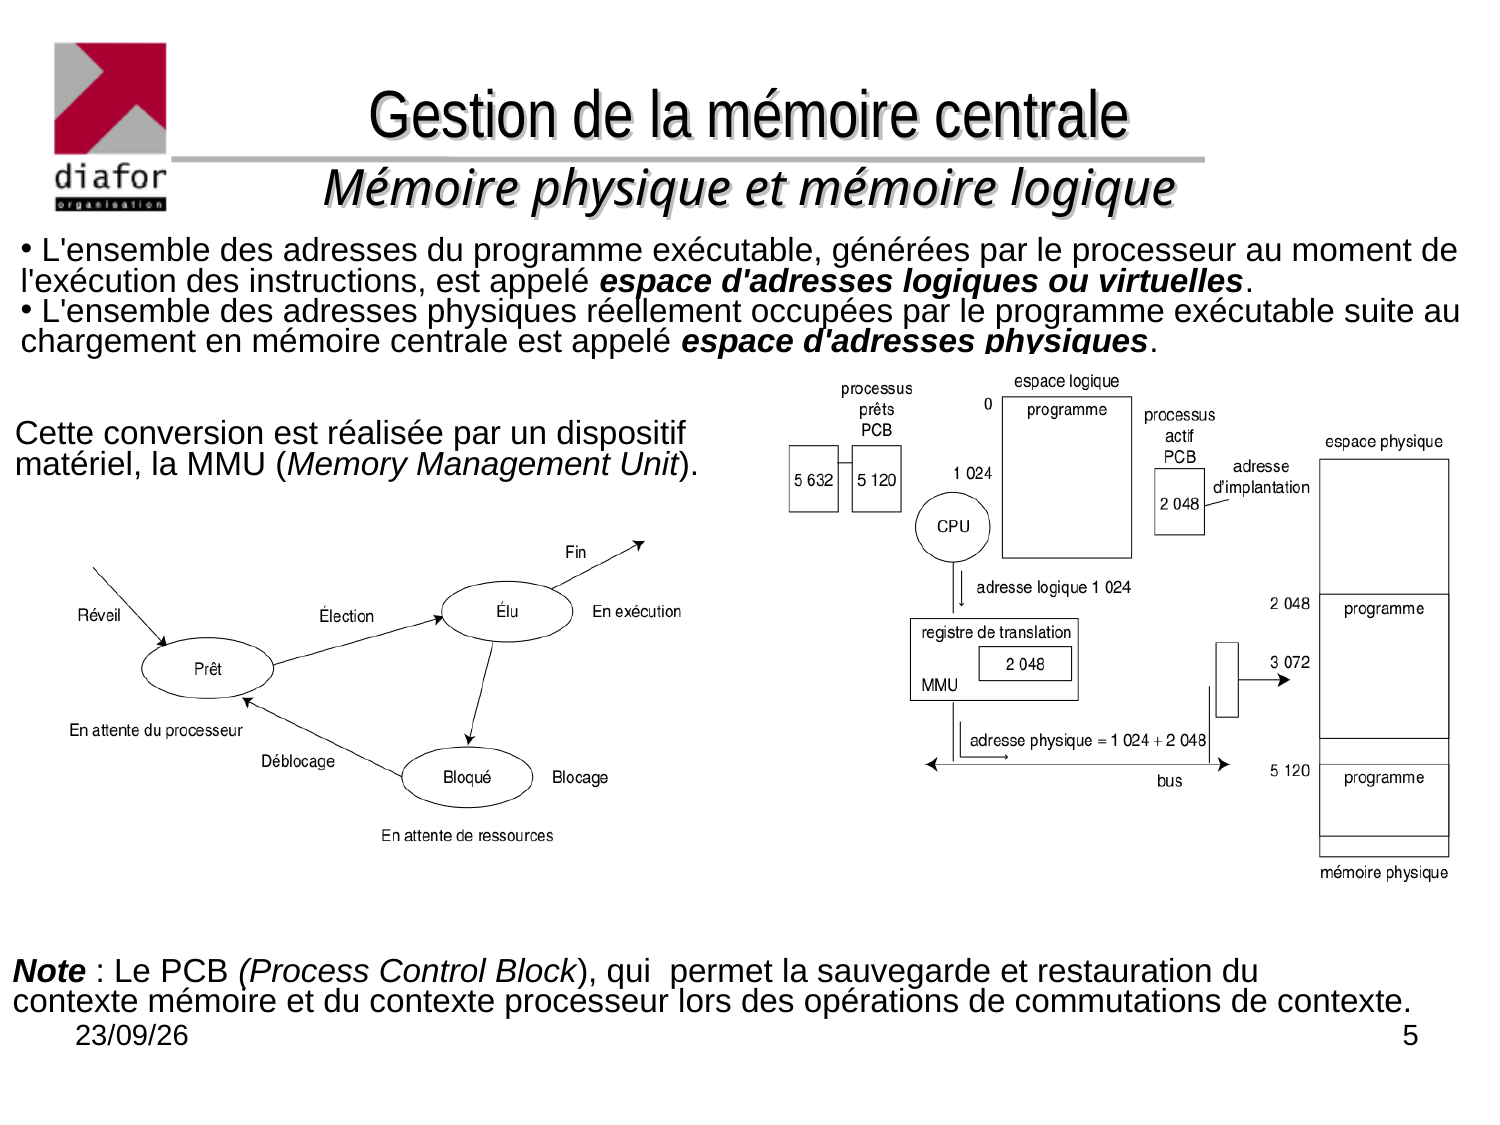

# Gestion de la mémoire centrale Mémoire physique et mémoire logique
 L'ensemble des adresses du programme exécutable, générées par le processeur au moment de
l'exécution des instructions, est appelé espace d'adresses logiques ou virtuelles.
 L'ensemble des adresses physiques réellement occupées par le programme exécutable suite au
chargement en mémoire centrale est appelé espace d'adresses physiques.
Cette conversion est réalisée par un dispositif
matériel, la MMU (Memory Management Unit).
Note : Le PCB (Process Control Block), qui permet la sauvegarde et restauration du
contexte mémoire et du contexte processeur lors des opérations de commutations de contexte.
5